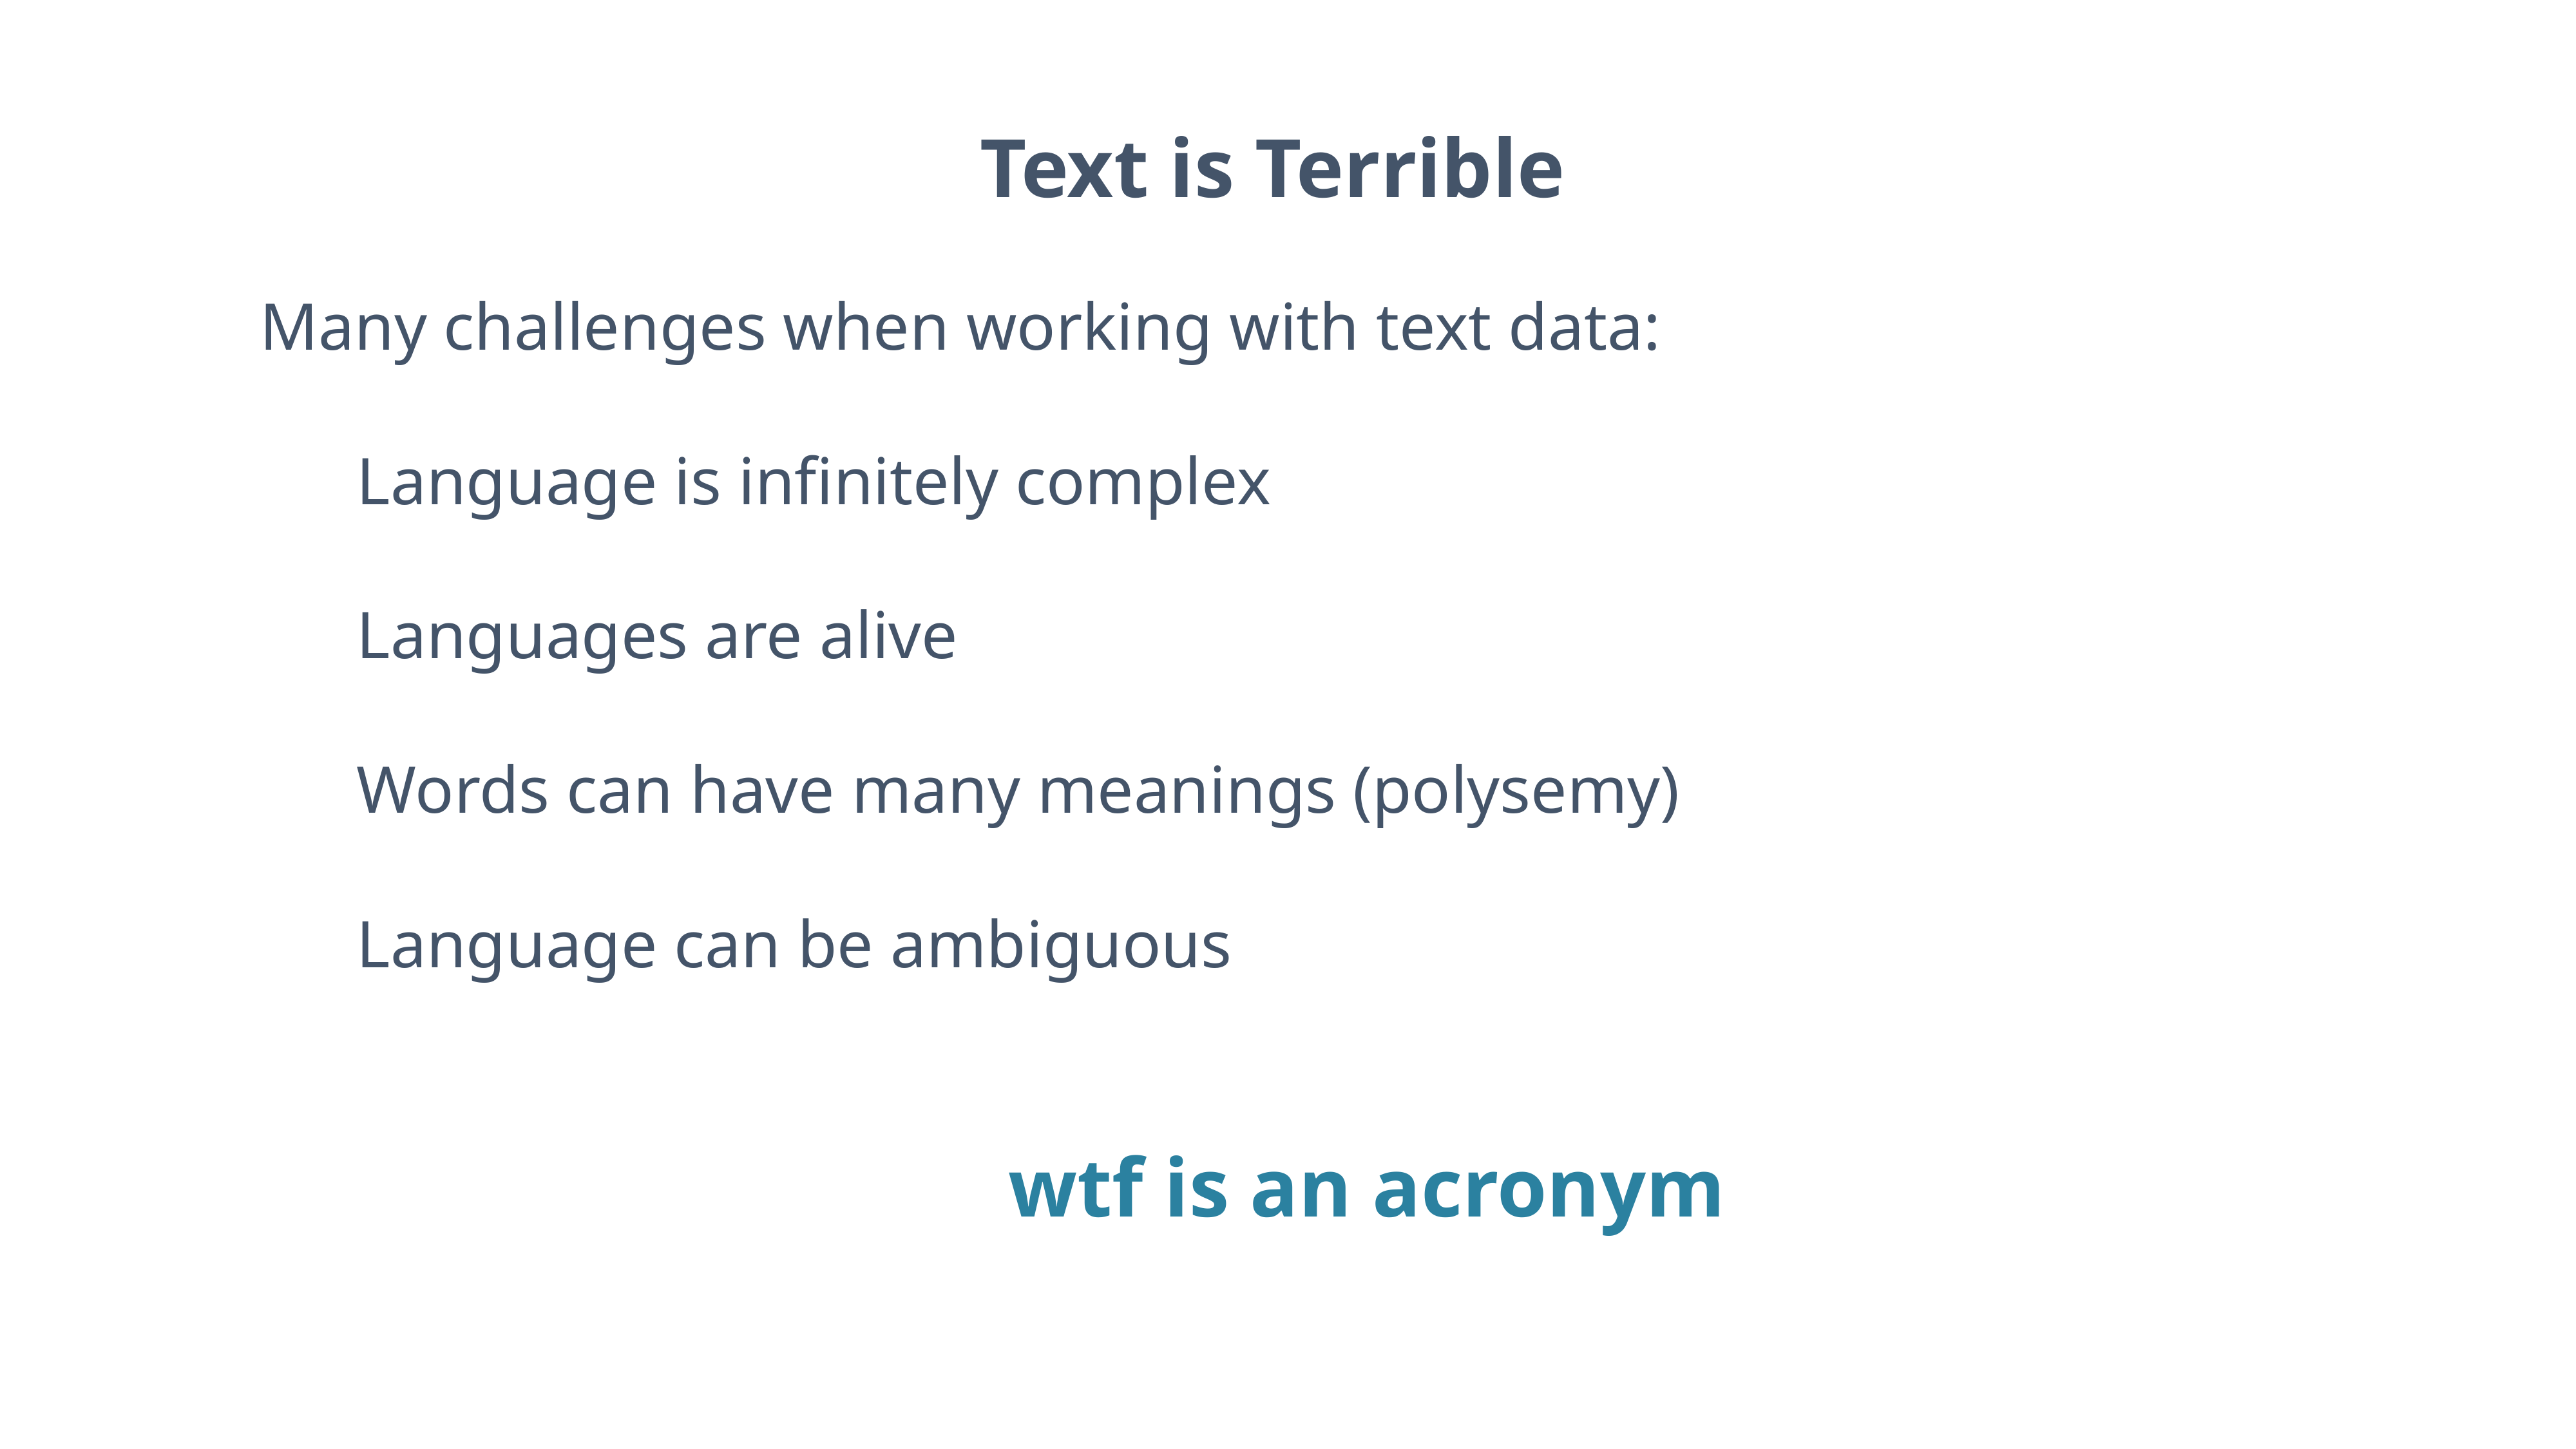

Text is Terrible
Many challenges when working with text data:
		Language is infinitely complex
		Languages are alive
		Words can have many meanings (polysemy)
		Language can be ambiguous
wtf is an acronym